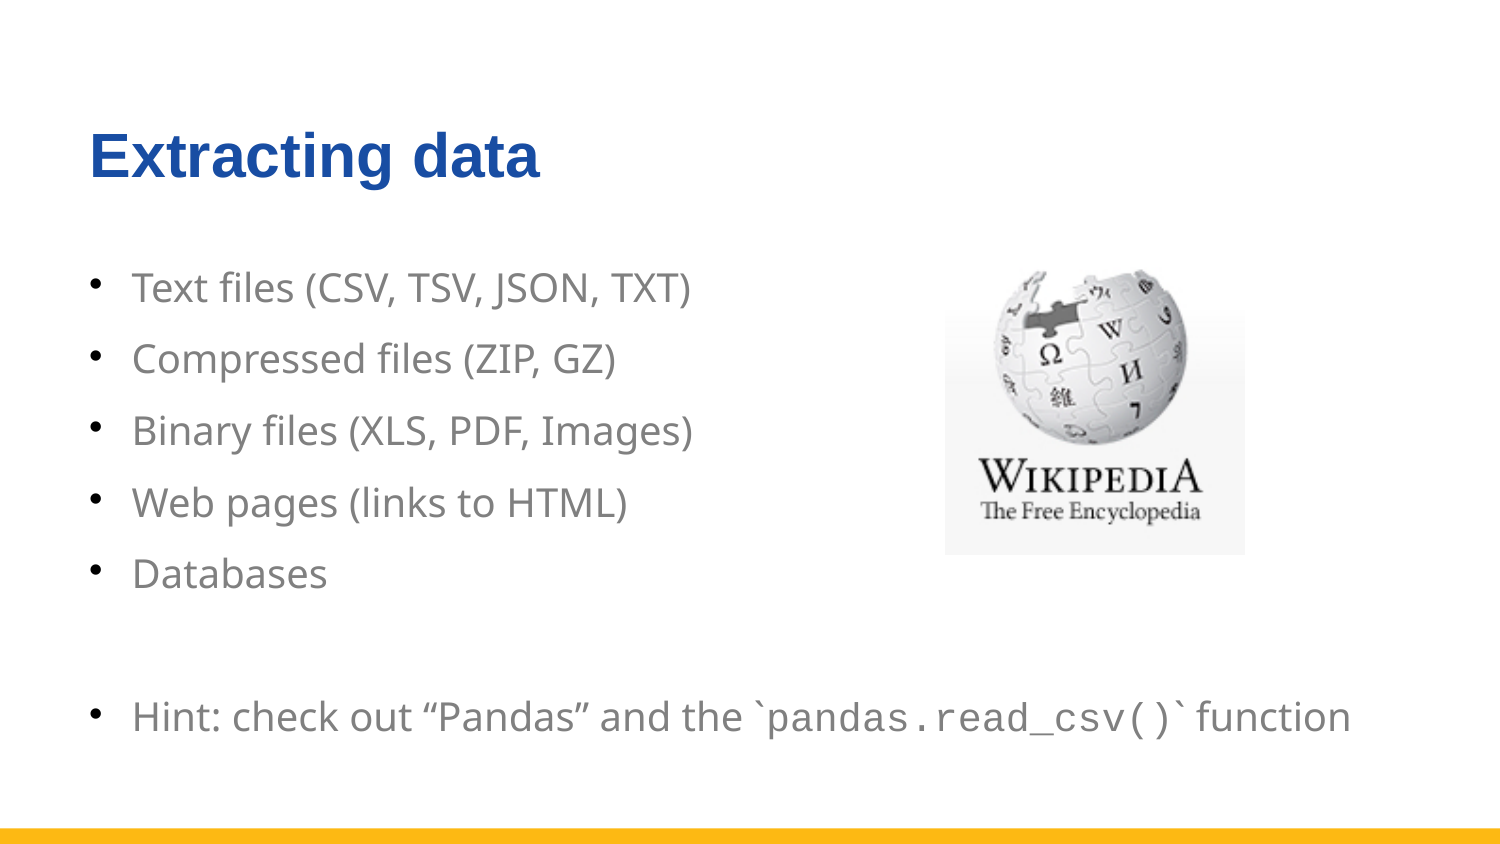

Extracting data
Text files (CSV, TSV, JSON, TXT)
Compressed files (ZIP, GZ)
Binary files (XLS, PDF, Images)
Web pages (links to HTML)
Databases
Hint: check out “Pandas” and the `pandas.read_csv()` function